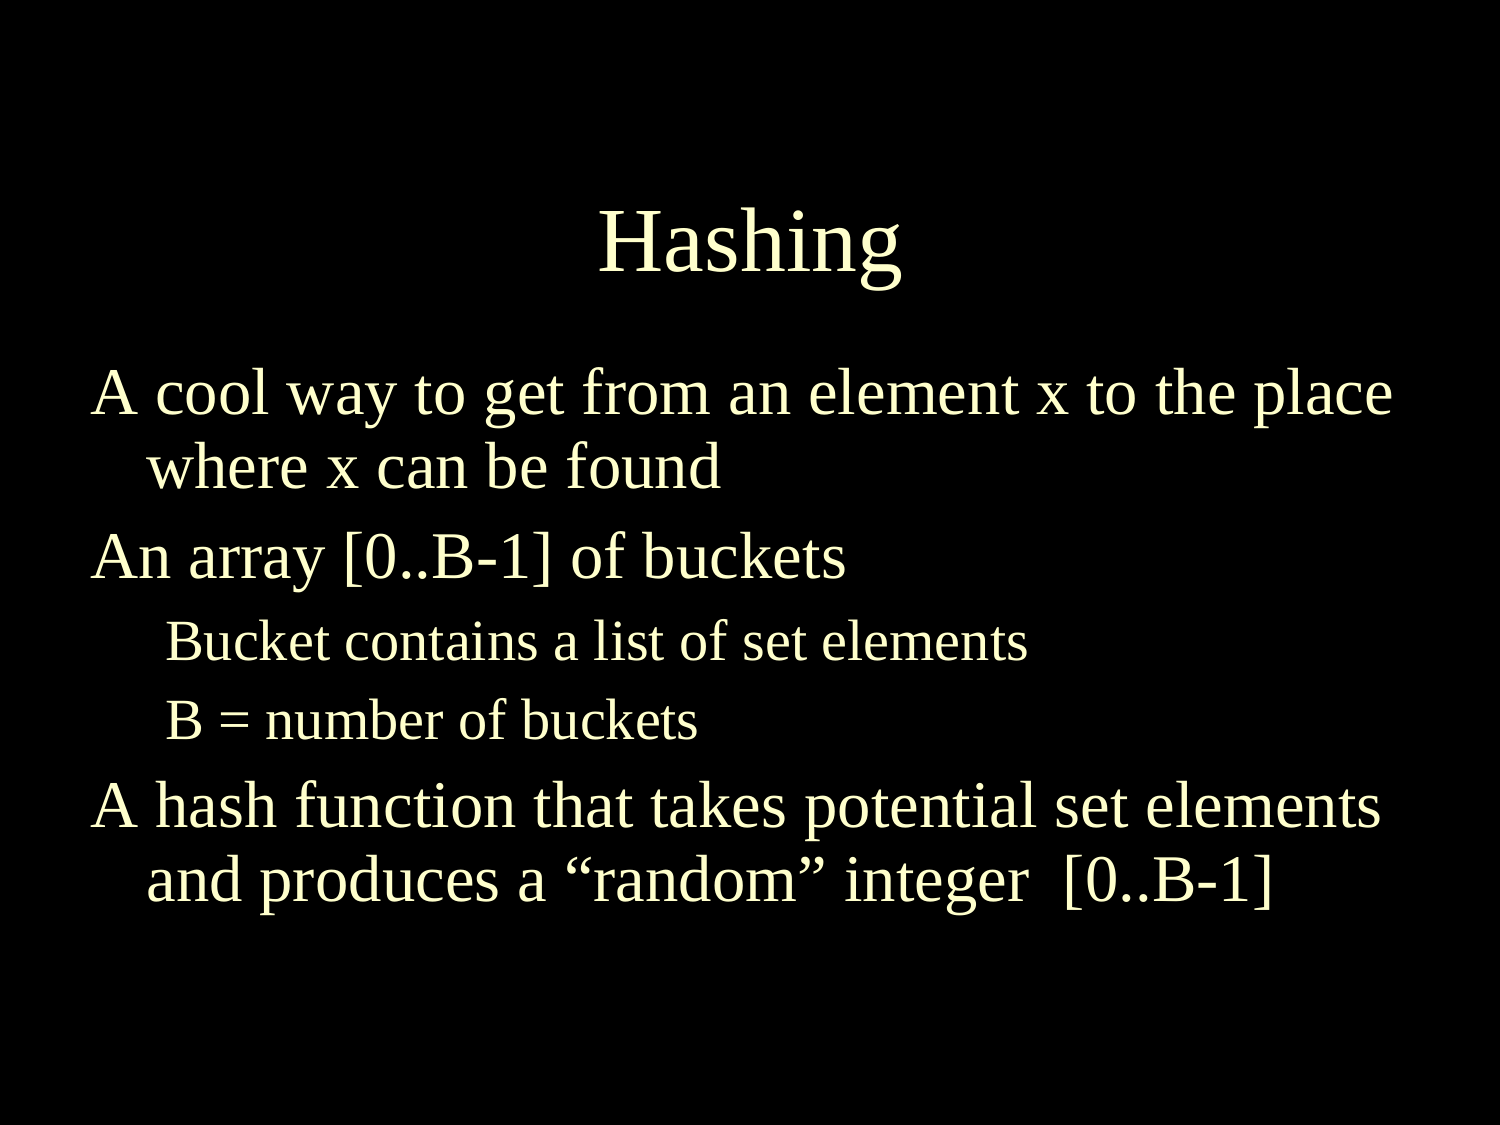

# Hashing
A cool way to get from an element x to the place where x can be found
An array [0..B-1] of buckets
Bucket contains a list of set elements
B = number of buckets
A hash function that takes potential set elements and produces a “random” integer [0..B-1]